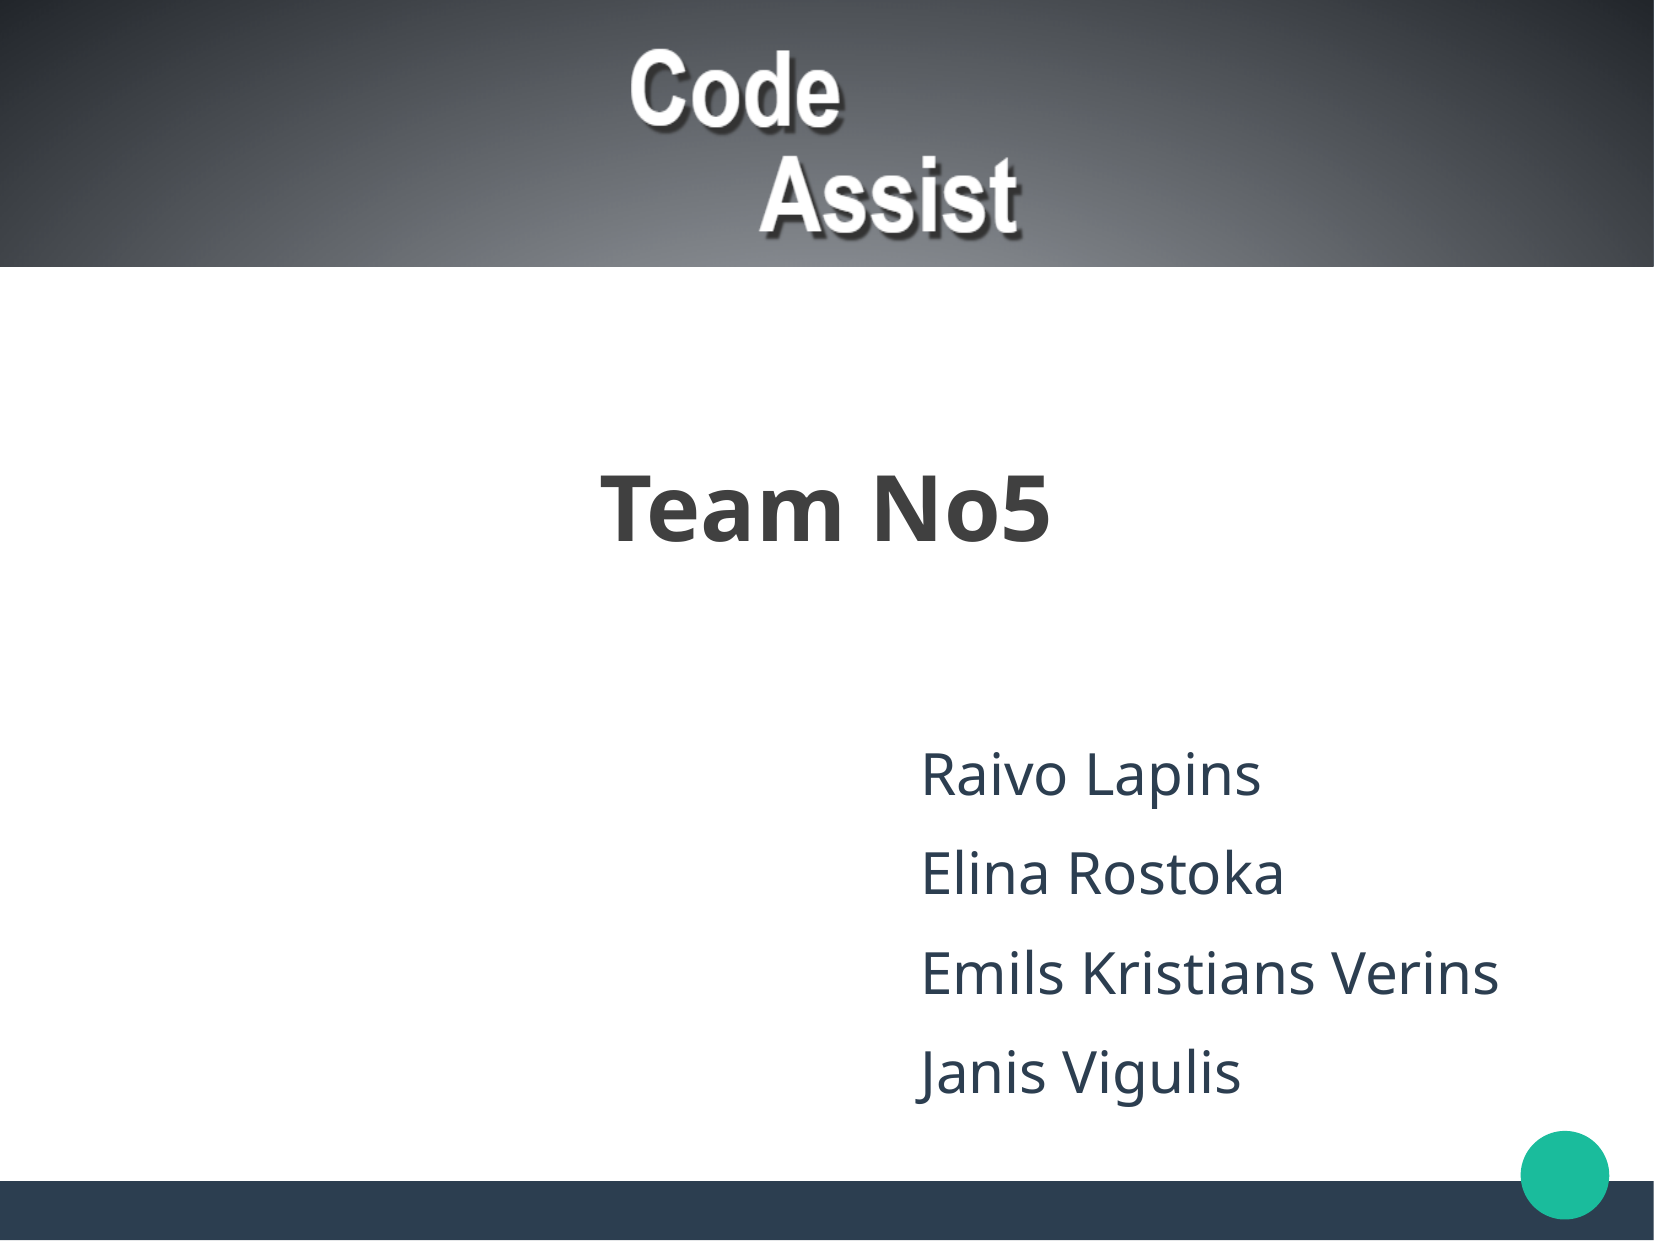

# Team No5
Raivo Lapins
Elina Rostoka
Emils Kristians Verins
Janis Vigulis